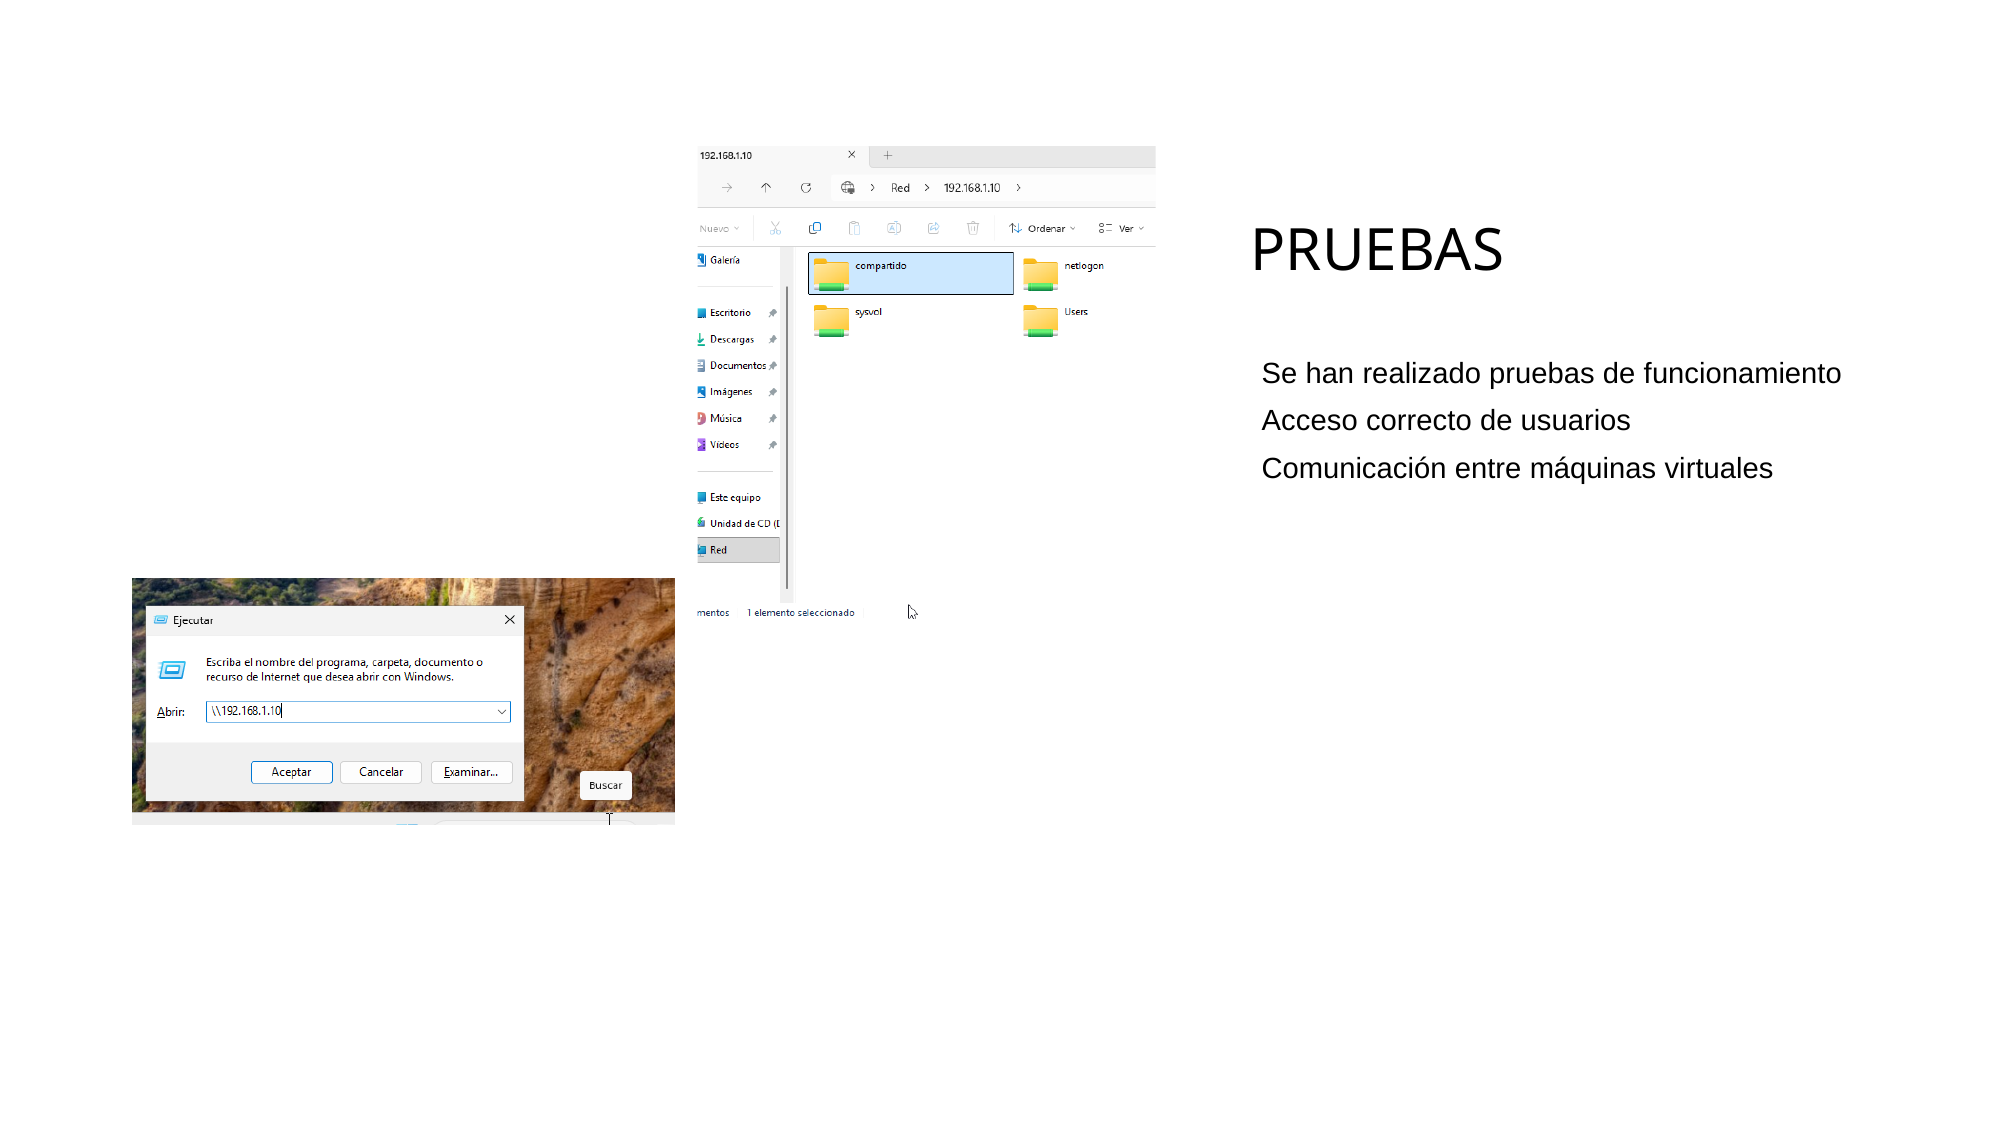

# PRUEBAS
Se han realizado pruebas de funcionamiento
Acceso correcto de usuarios
Comunicación entre máquinas virtuales